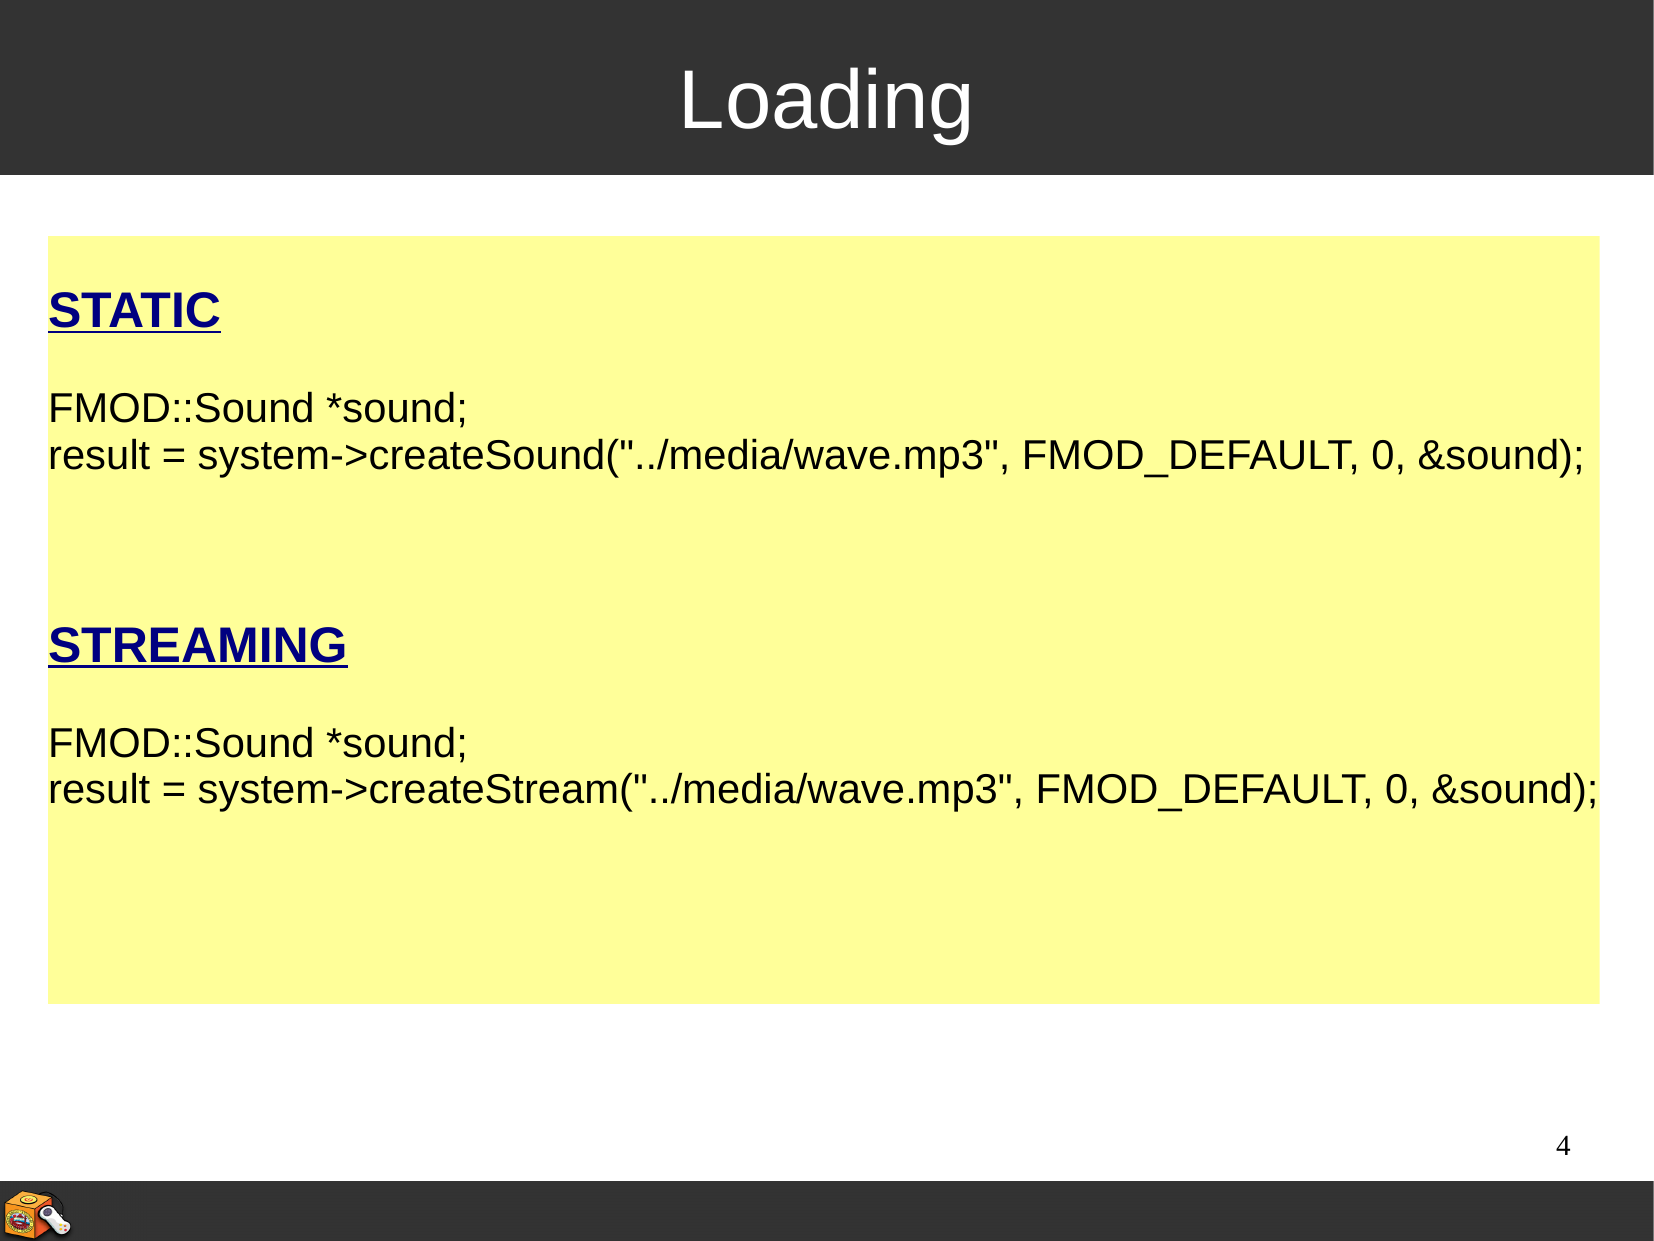

# Loading
STATIC
FMOD::Sound *sound;
result = system->createSound("../media/wave.mp3", FMOD_DEFAULT, 0, &sound);
STREAMING
FMOD::Sound *sound;
result = system->createStream("../media/wave.mp3", FMOD_DEFAULT, 0, &sound);
4